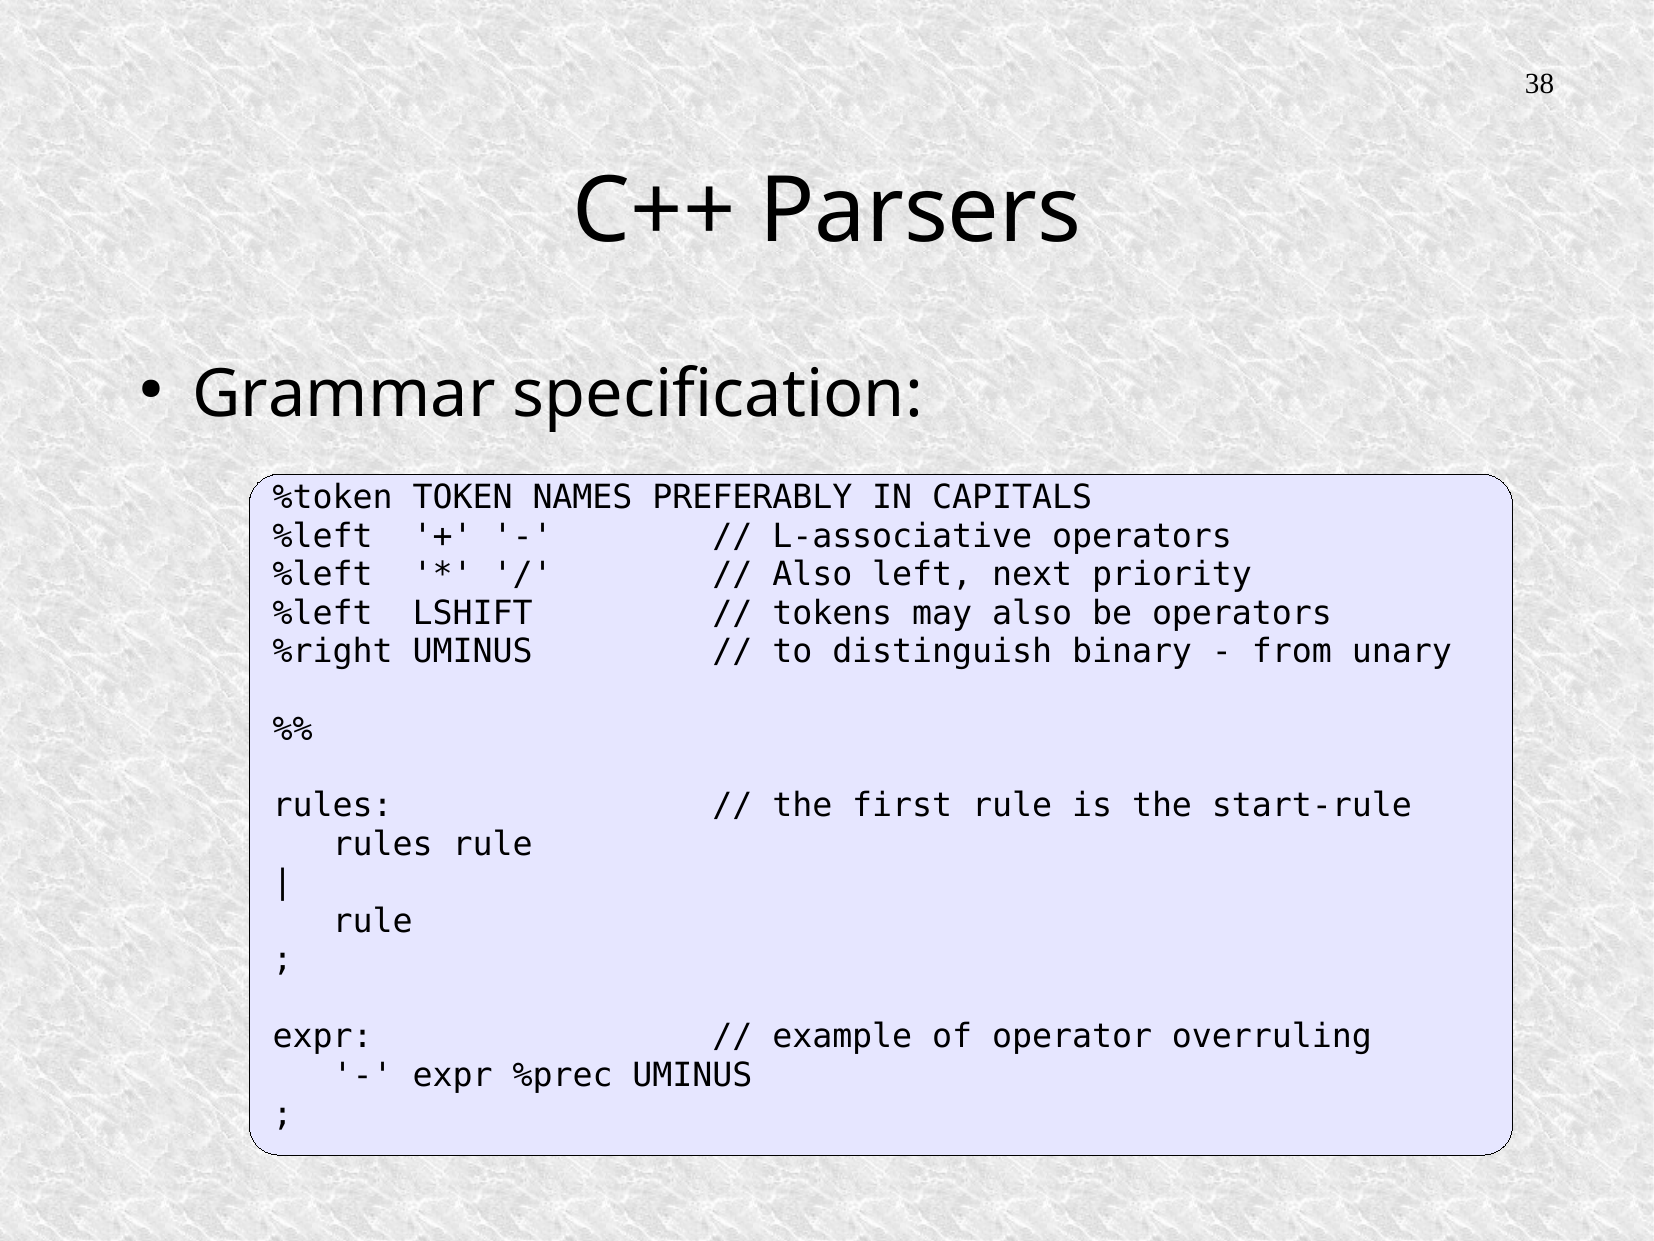

38
# C++ Parsers
Grammar specification:
%token TOKEN NAMES PREFERABLY IN CAPITALS
%left '+' '-' // L-associative operators
%left '*' '/' // Also left, next priority
%left LSHIFT // tokens may also be operators
%right UMINUS // to distinguish binary - from unary
%%
rules: // the first rule is the start-rule
 rules rule
|
 rule
;
expr: // example of operator overruling
 '-' expr %prec UMINUS
;